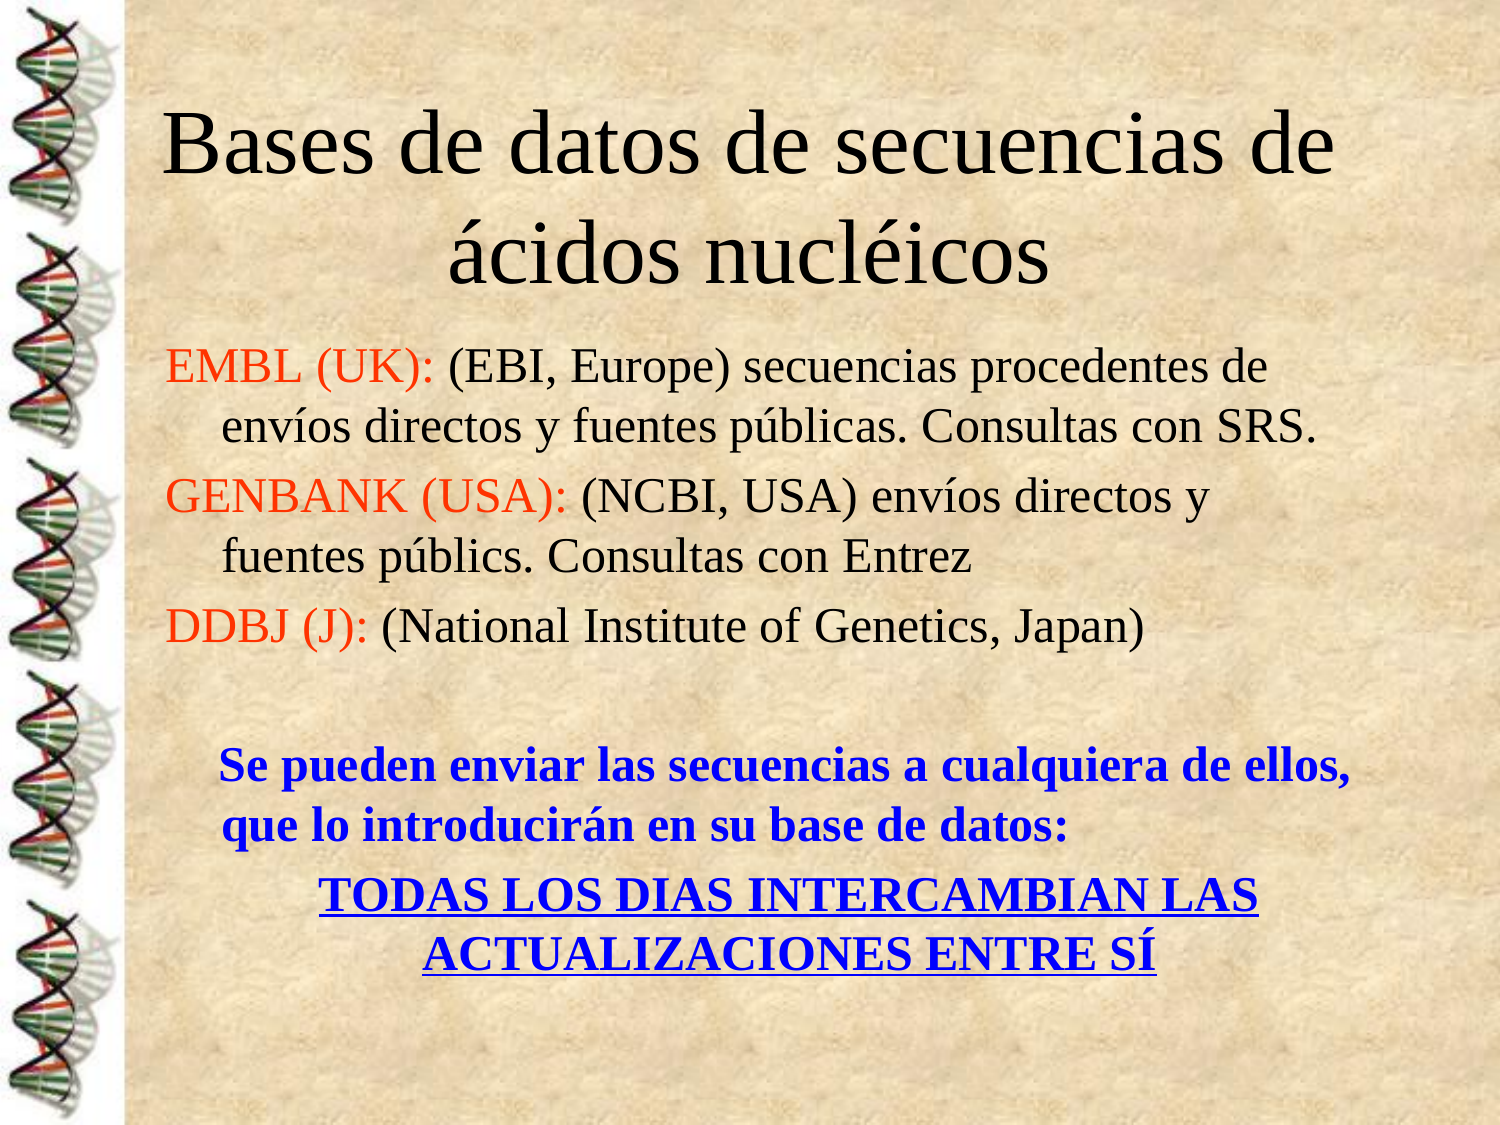

# Bases de datos de secuencias de ácidos nucléicos
EMBL (UK): (EBI, Europe) secuencias procedentes de envíos directos y fuentes públicas. Consultas con SRS.
GENBANK (USA): (NCBI, USA) envíos directos y fuentes públics. Consultas con Entrez
DDBJ (J): (National Institute of Genetics, Japan)
Se pueden enviar las secuencias a cualquiera de ellos, que lo introducirán en su base de datos:
TODAS LOS DIAS INTERCAMBIAN LAS ACTUALIZACIONES ENTRE SÍ